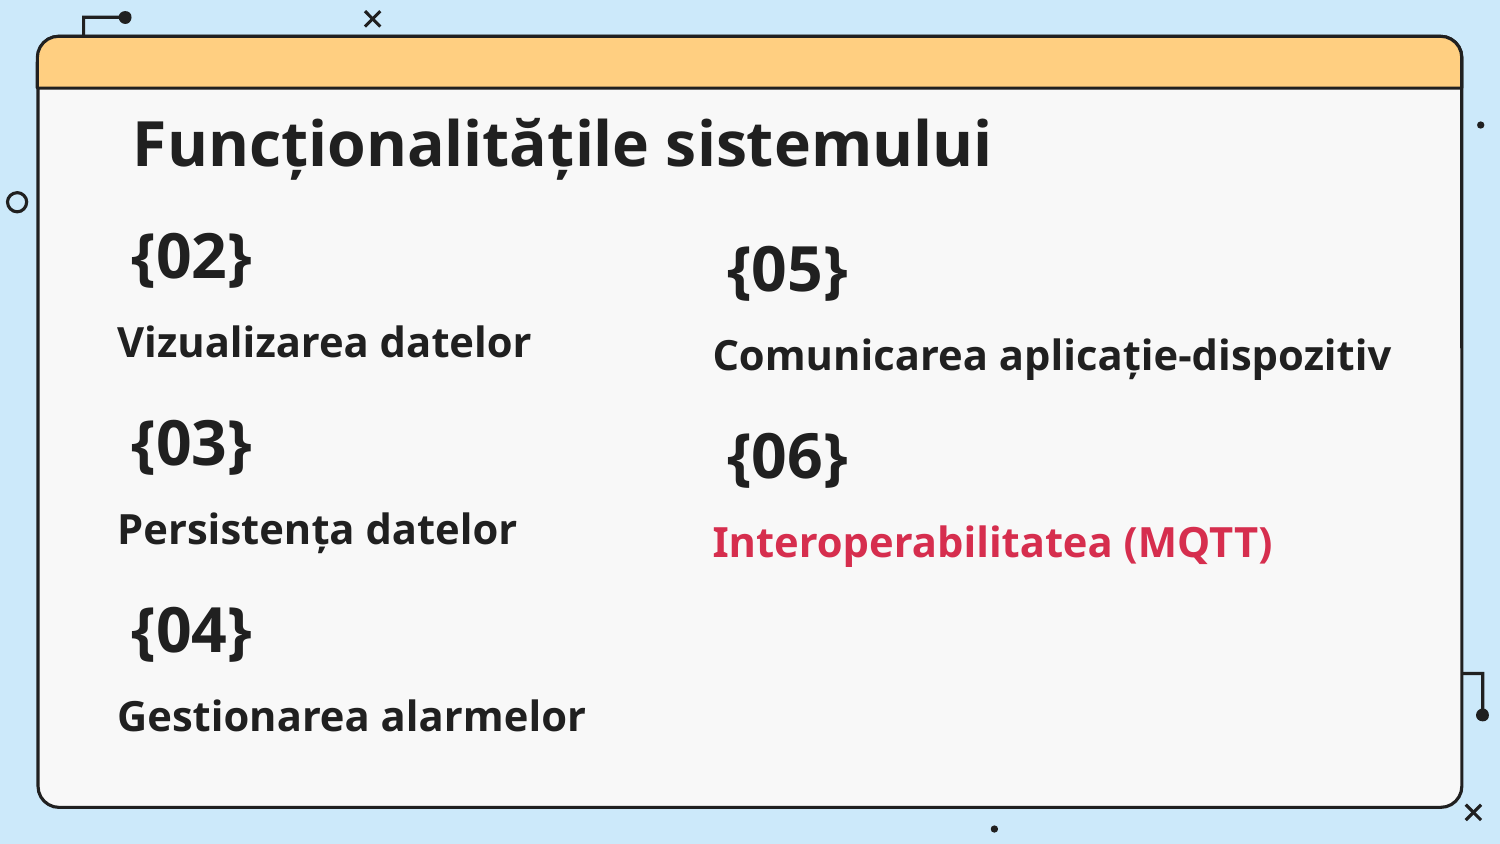

# Funcționalitățile sistemului
{02}
{05}
Vizualizarea datelor
Comunicarea aplicație-dispozitiv
{03}
{06}
Persistența datelor
Interoperabilitatea (MQTT)
{04}
Gestionarea alarmelor